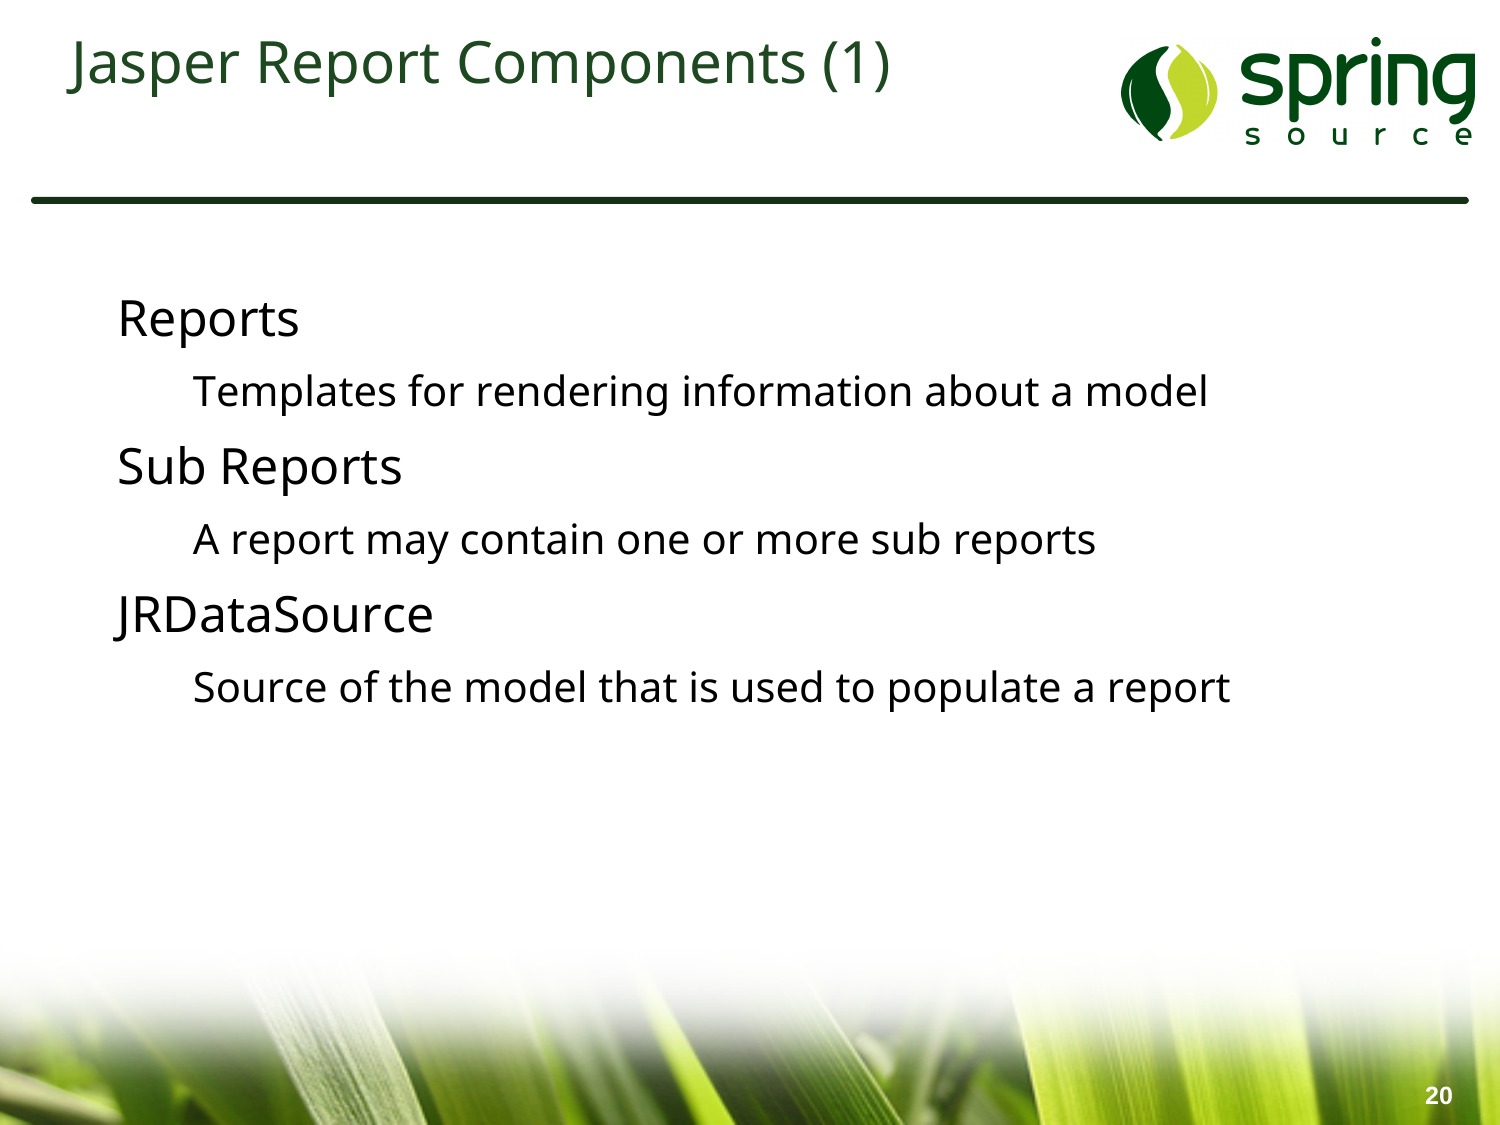

# Jasper Report Components (1)
Reports
Templates for rendering information about a model
Sub Reports
A report may contain one or more sub reports
JRDataSource
Source of the model that is used to populate a report